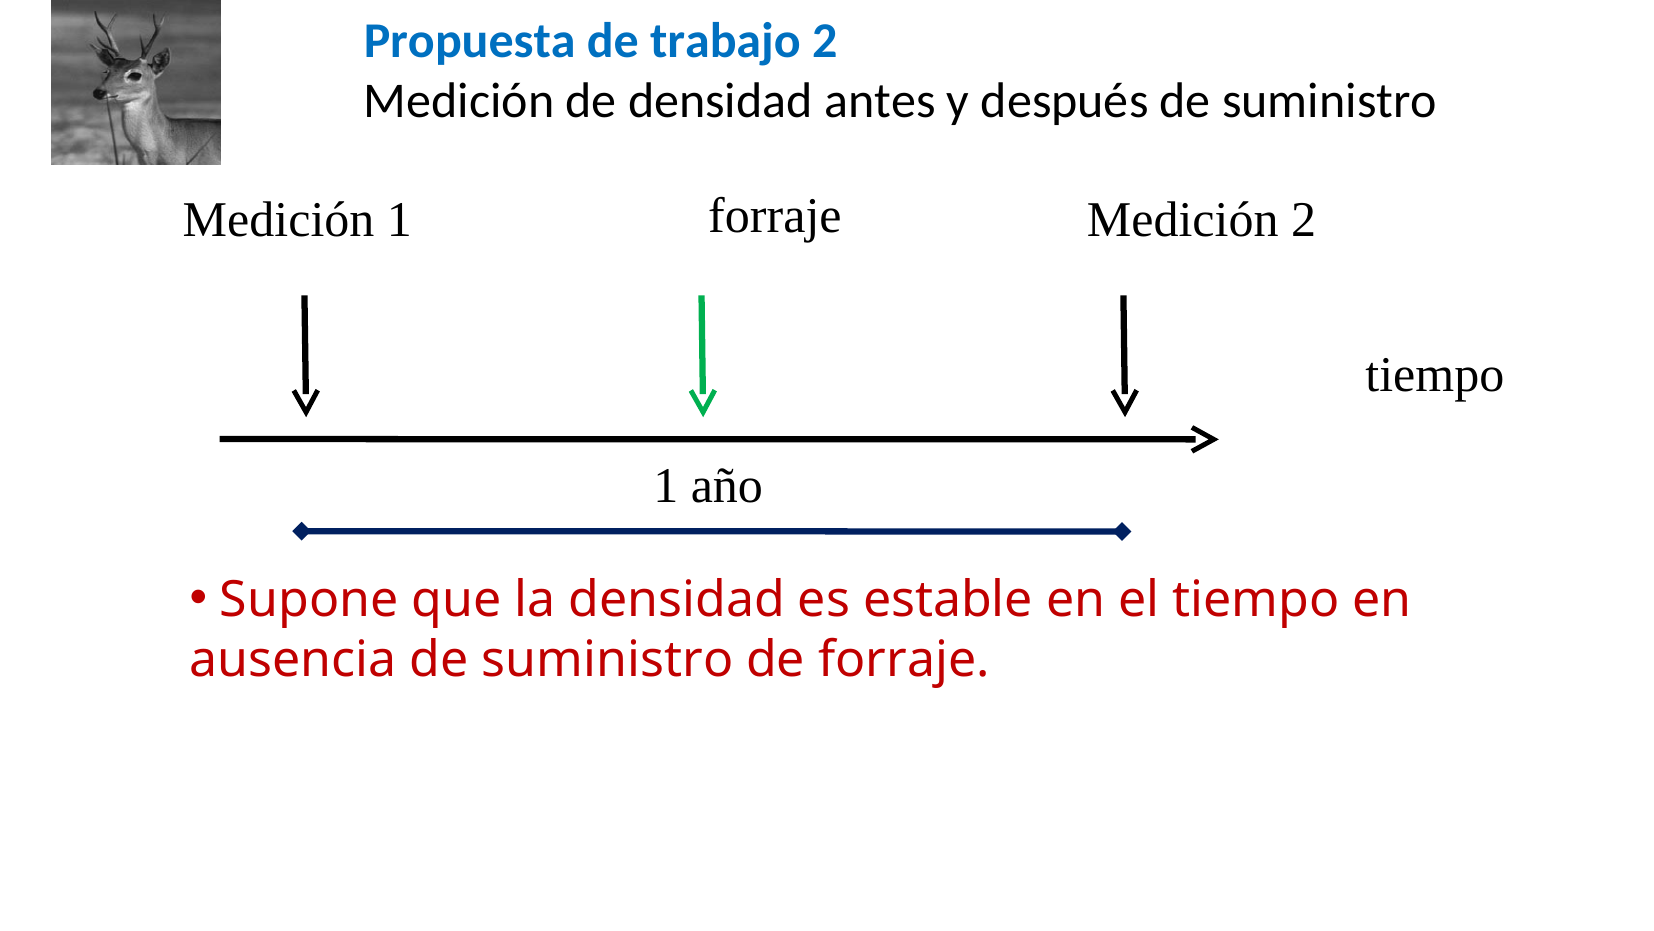

Propuesta de trabajo 2
Medición de densidad antes y después de suministro
forraje
Medición 1
Medición 2
tiempo
1 año
 Supone que la densidad es estable en el tiempo en ausencia de suministro de forraje.